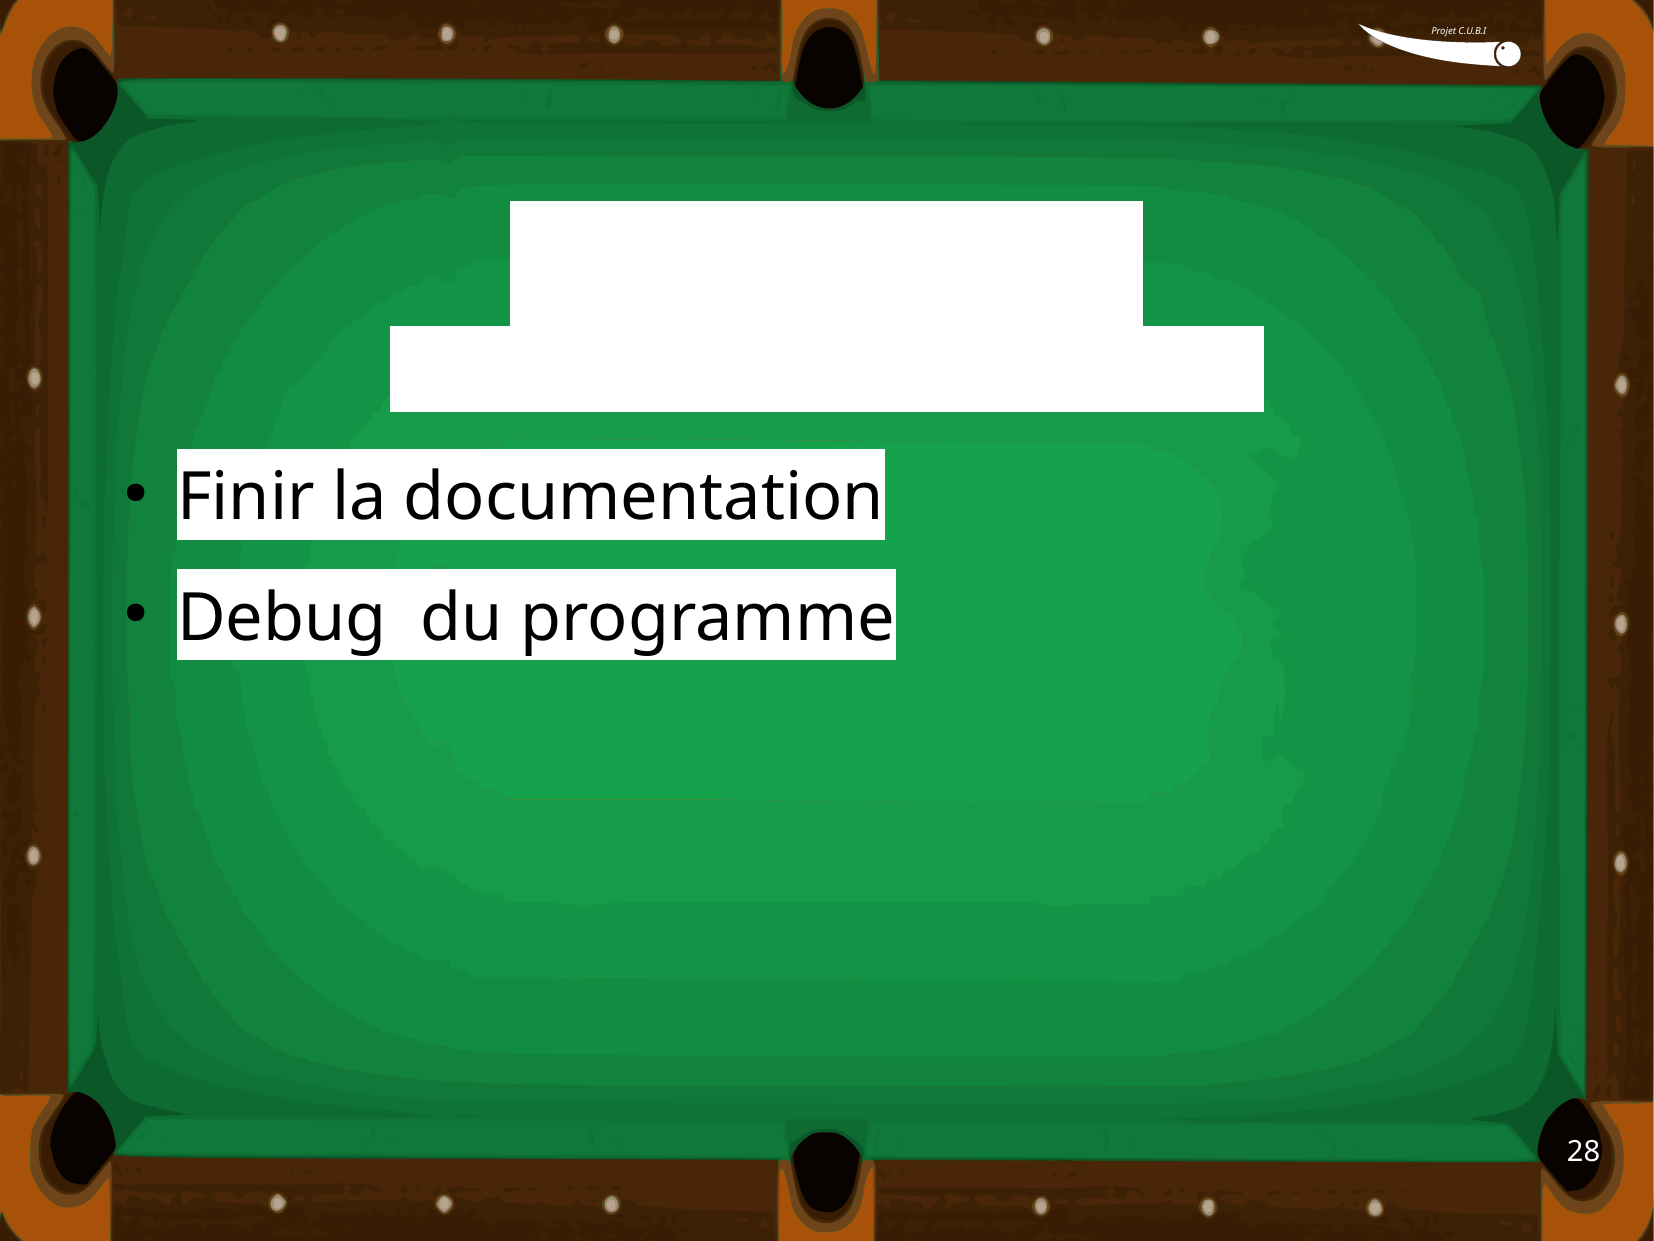

# Bilan du projet Le travail d'ici la fin de l'année
Finir la documentation
Debug  du programme
28